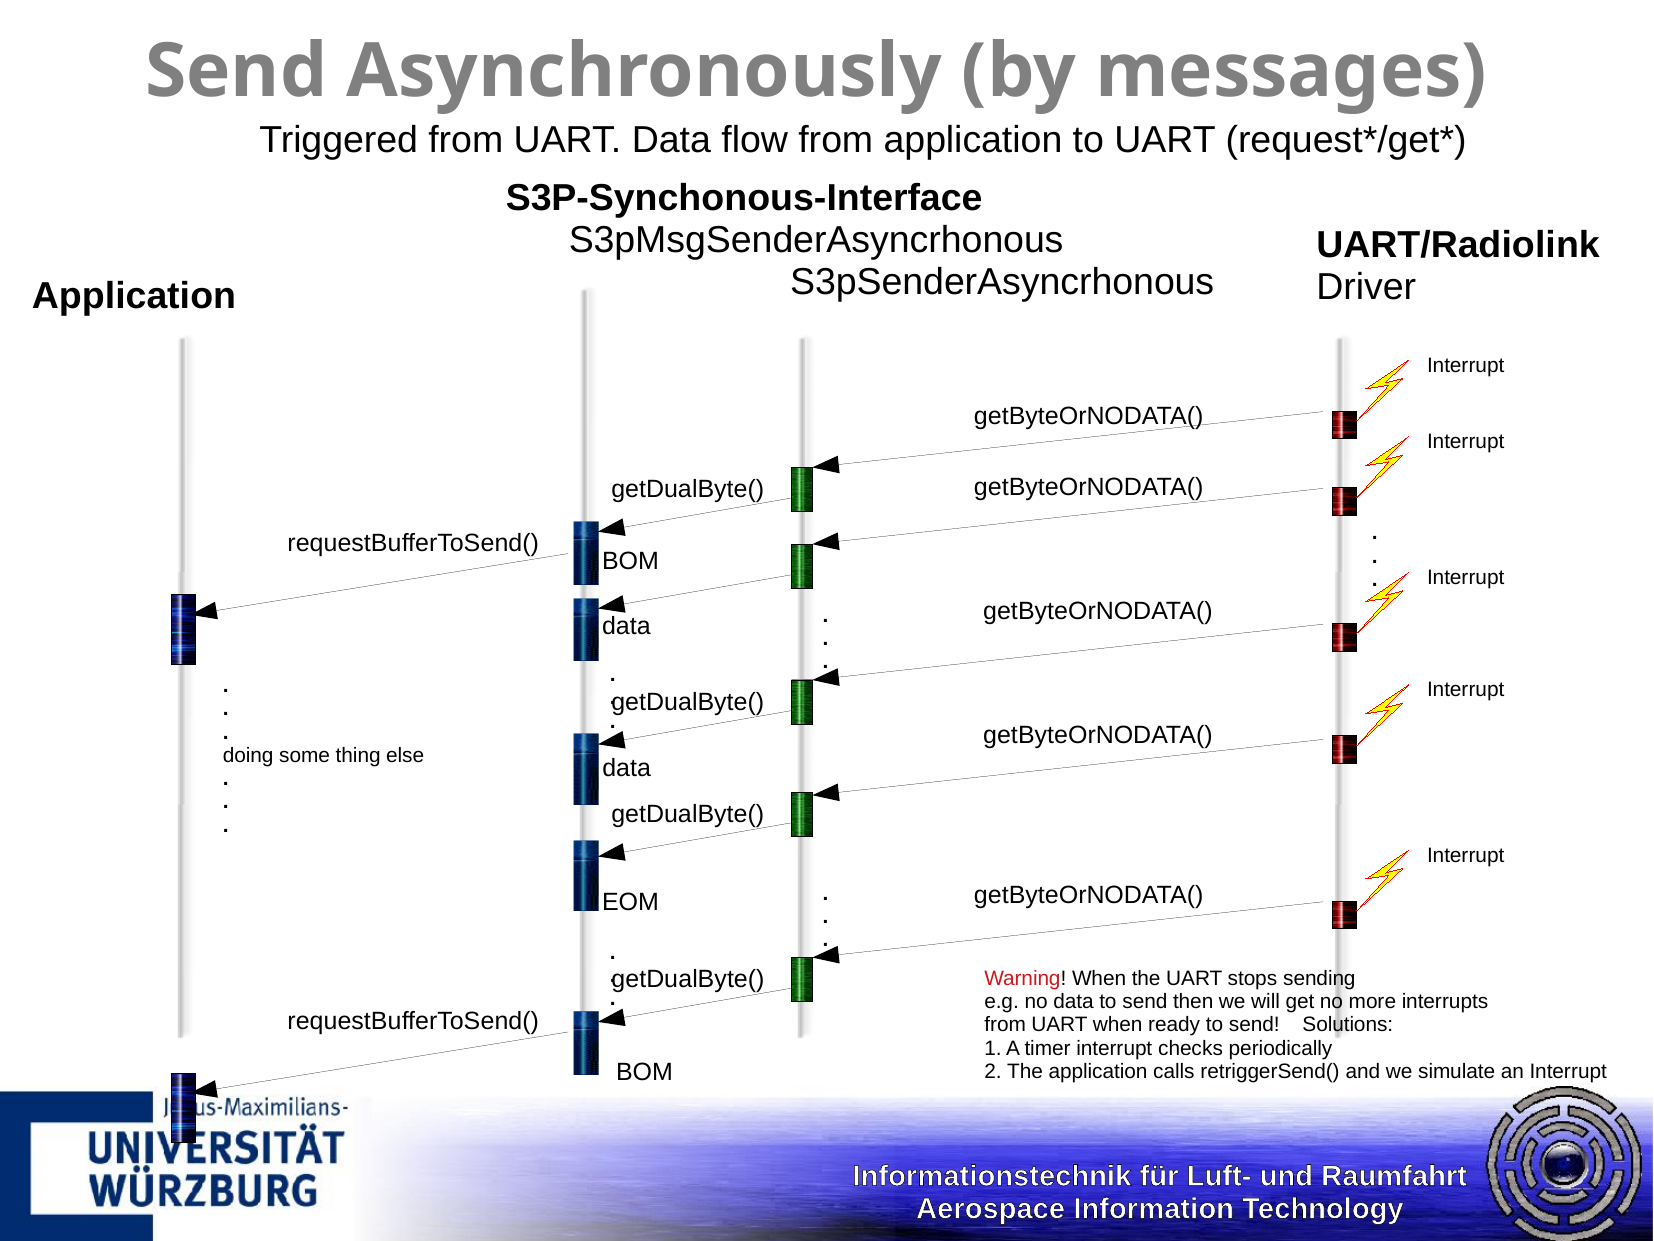

# Send Asynchronously (by messages)
Triggered from UART. Data flow from application to UART (request*/get*)
S3P-Synchonous-Interface
 S3pMsgSenderAsyncrhonous
		 	 S3pSenderAsyncrhonous
UART/Radiolink
Driver
Application
Interrupt
getByteOrNODATA()
Interrupt
getByteOrNODATA()
getDualByte()
.
.
.
requestBufferToSend()
BOM
Interrupt
getByteOrNODATA()
.
.
.
data
.
.
.
.
.
.
doing some thing else
.
.
.
Interrupt
getDualByte()
getByteOrNODATA()
data
getDualByte()
Interrupt
getByteOrNODATA()
.
.
.
EOM
.
.
.
getDualByte()
Warning! When the UART stops sending
e.g. no data to send then we will get no more interrupts
from UART when ready to send! Solutions:
1. A timer interrupt checks periodically
2. The application calls retriggerSend() and we simulate an Interrupt
requestBufferToSend()
BOM